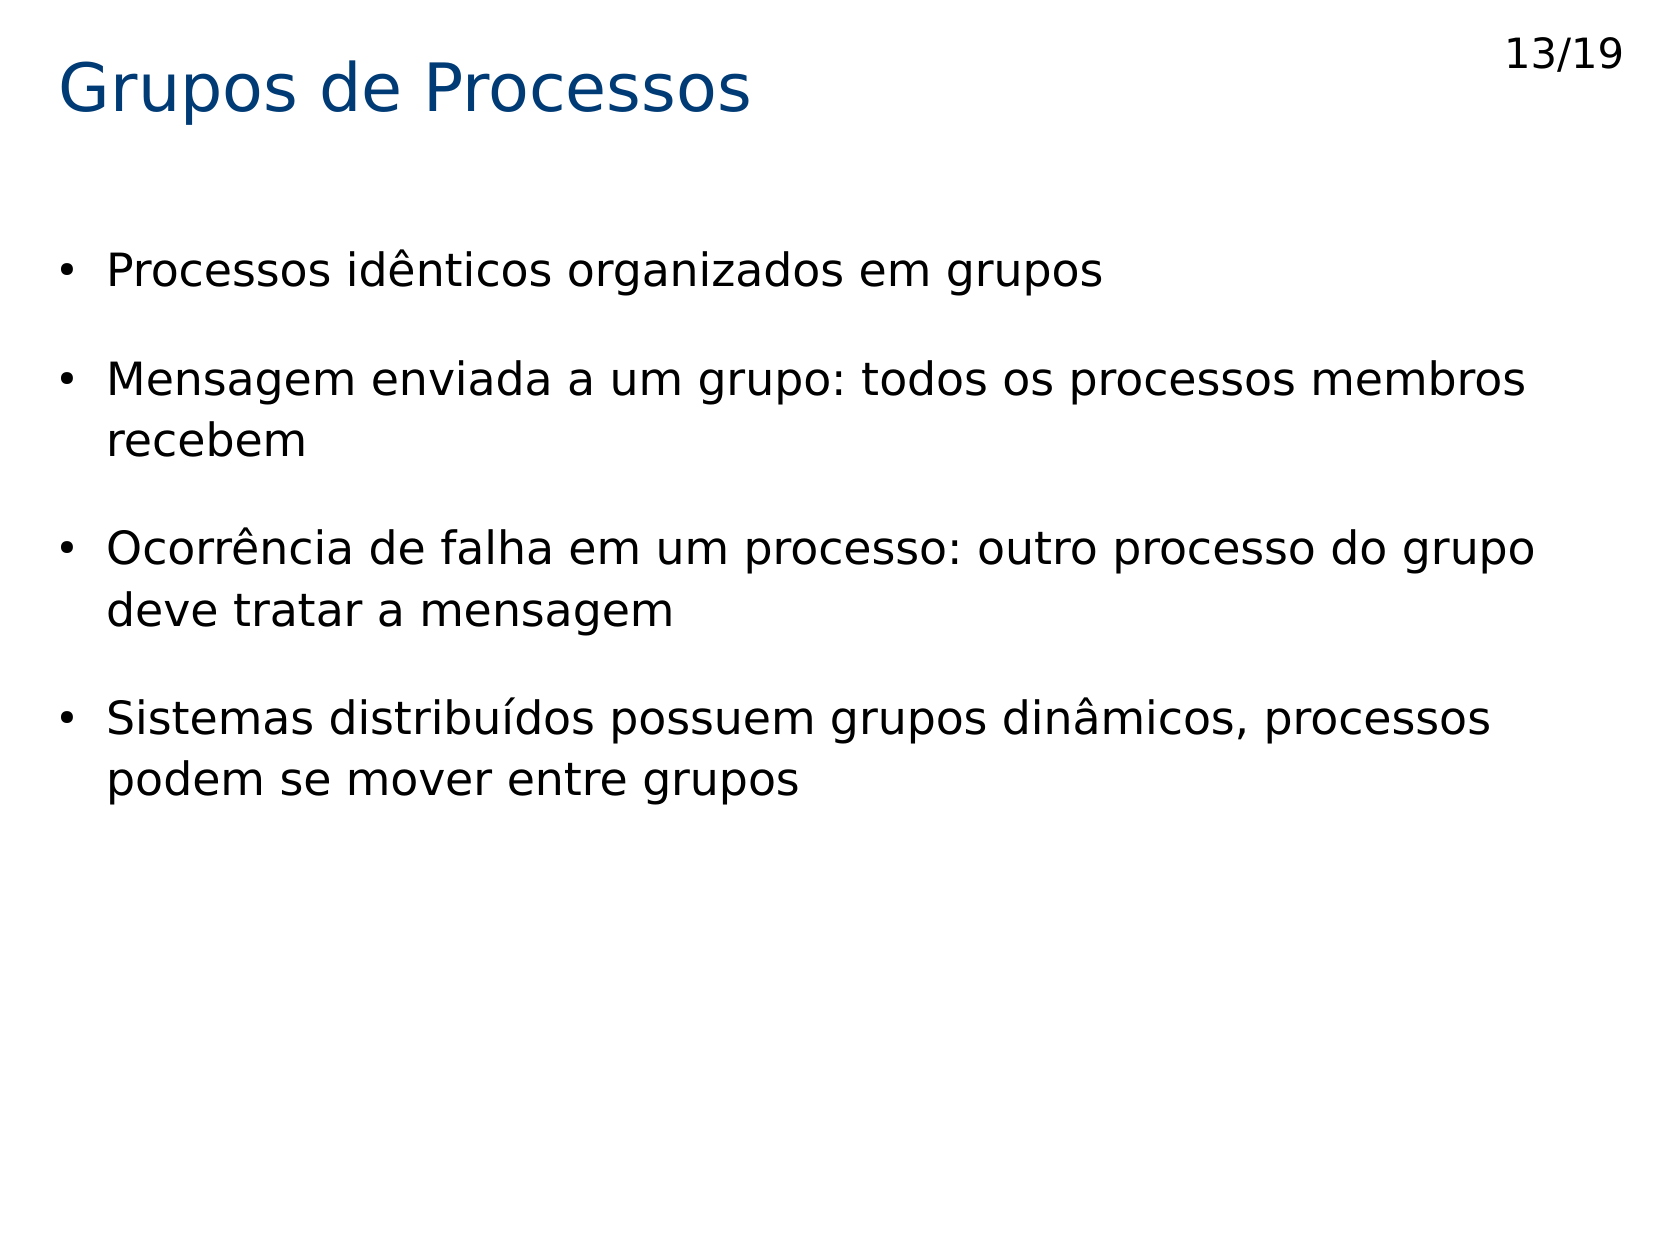

# Grupos de Processos
13
Processos idênticos organizados em grupos
Mensagem enviada a um grupo: todos os processos membros recebem
Ocorrência de falha em um processo: outro processo do grupo deve tratar a mensagem
Sistemas distribuídos possuem grupos dinâmicos, processos podem se mover entre grupos